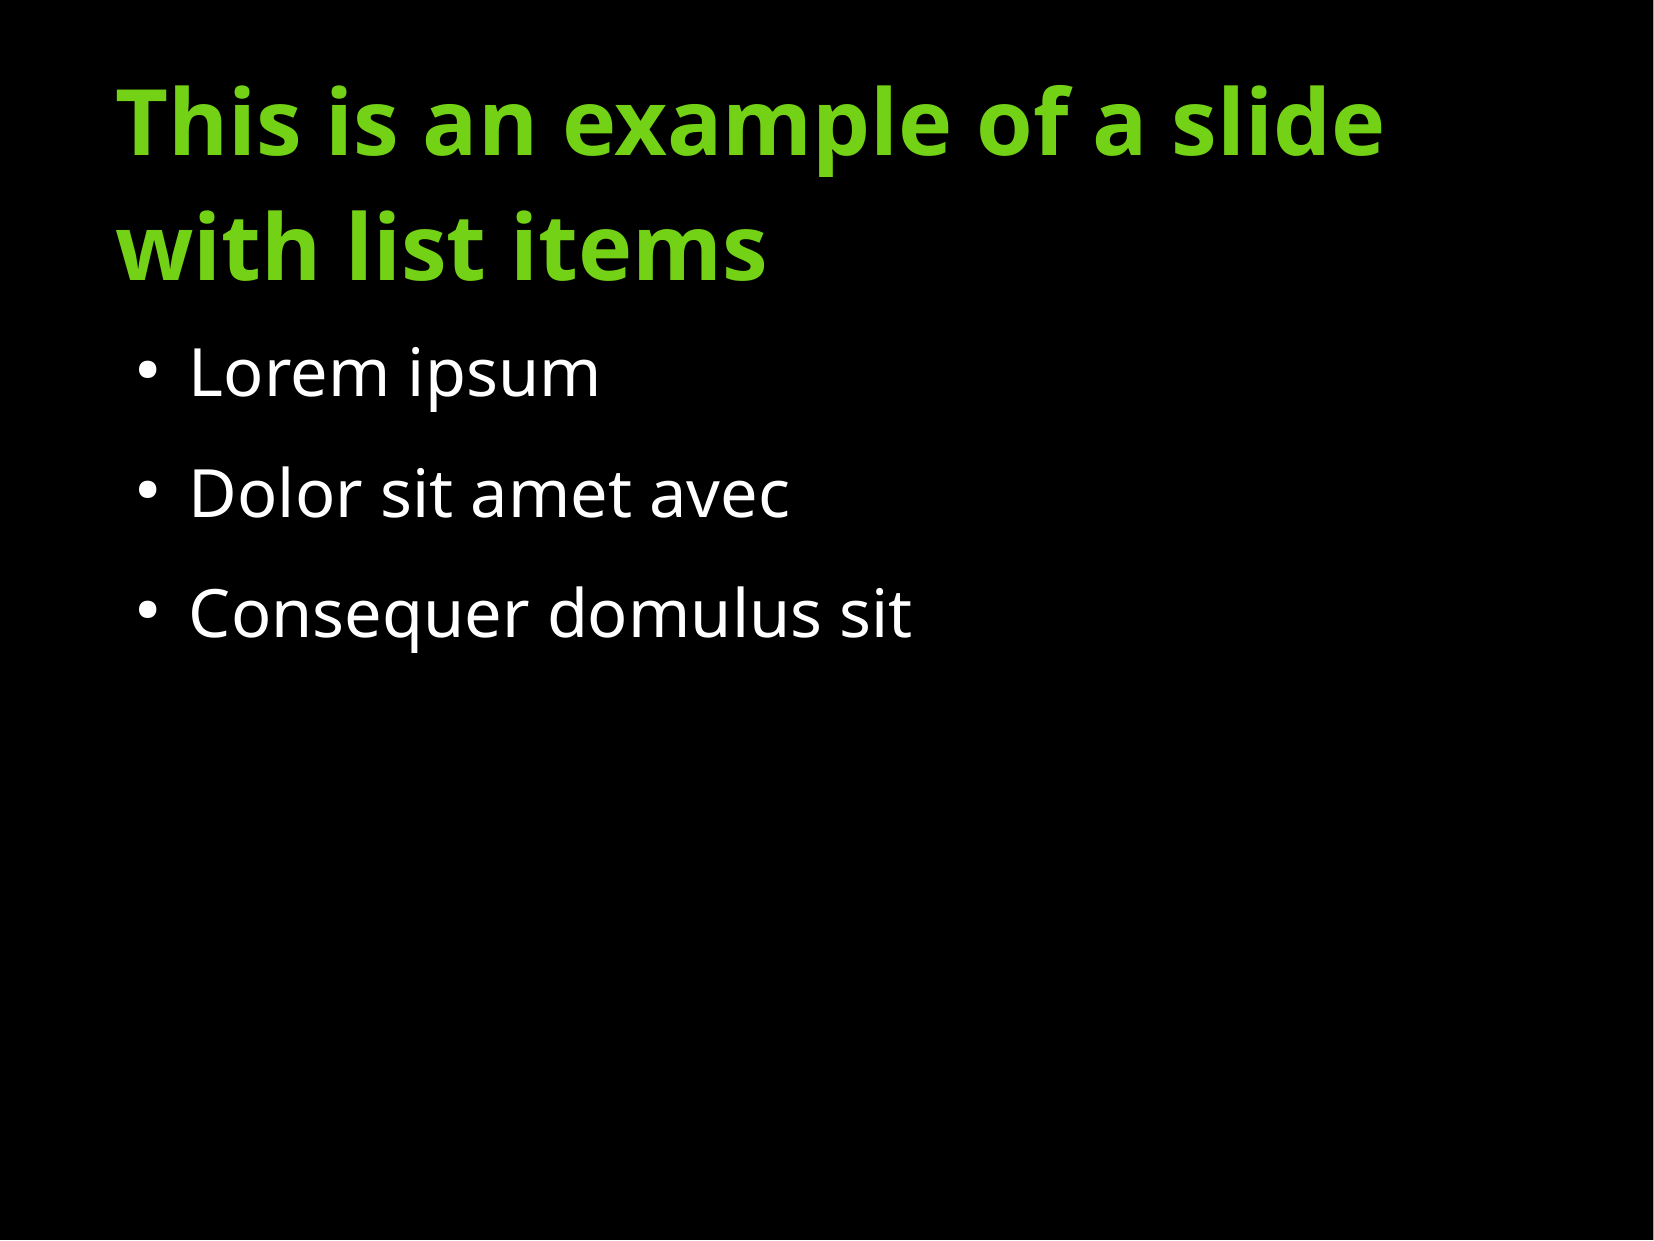

# This is an example of a slide with list items
Lorem ipsum
Dolor sit amet avec
Consequer domulus sit